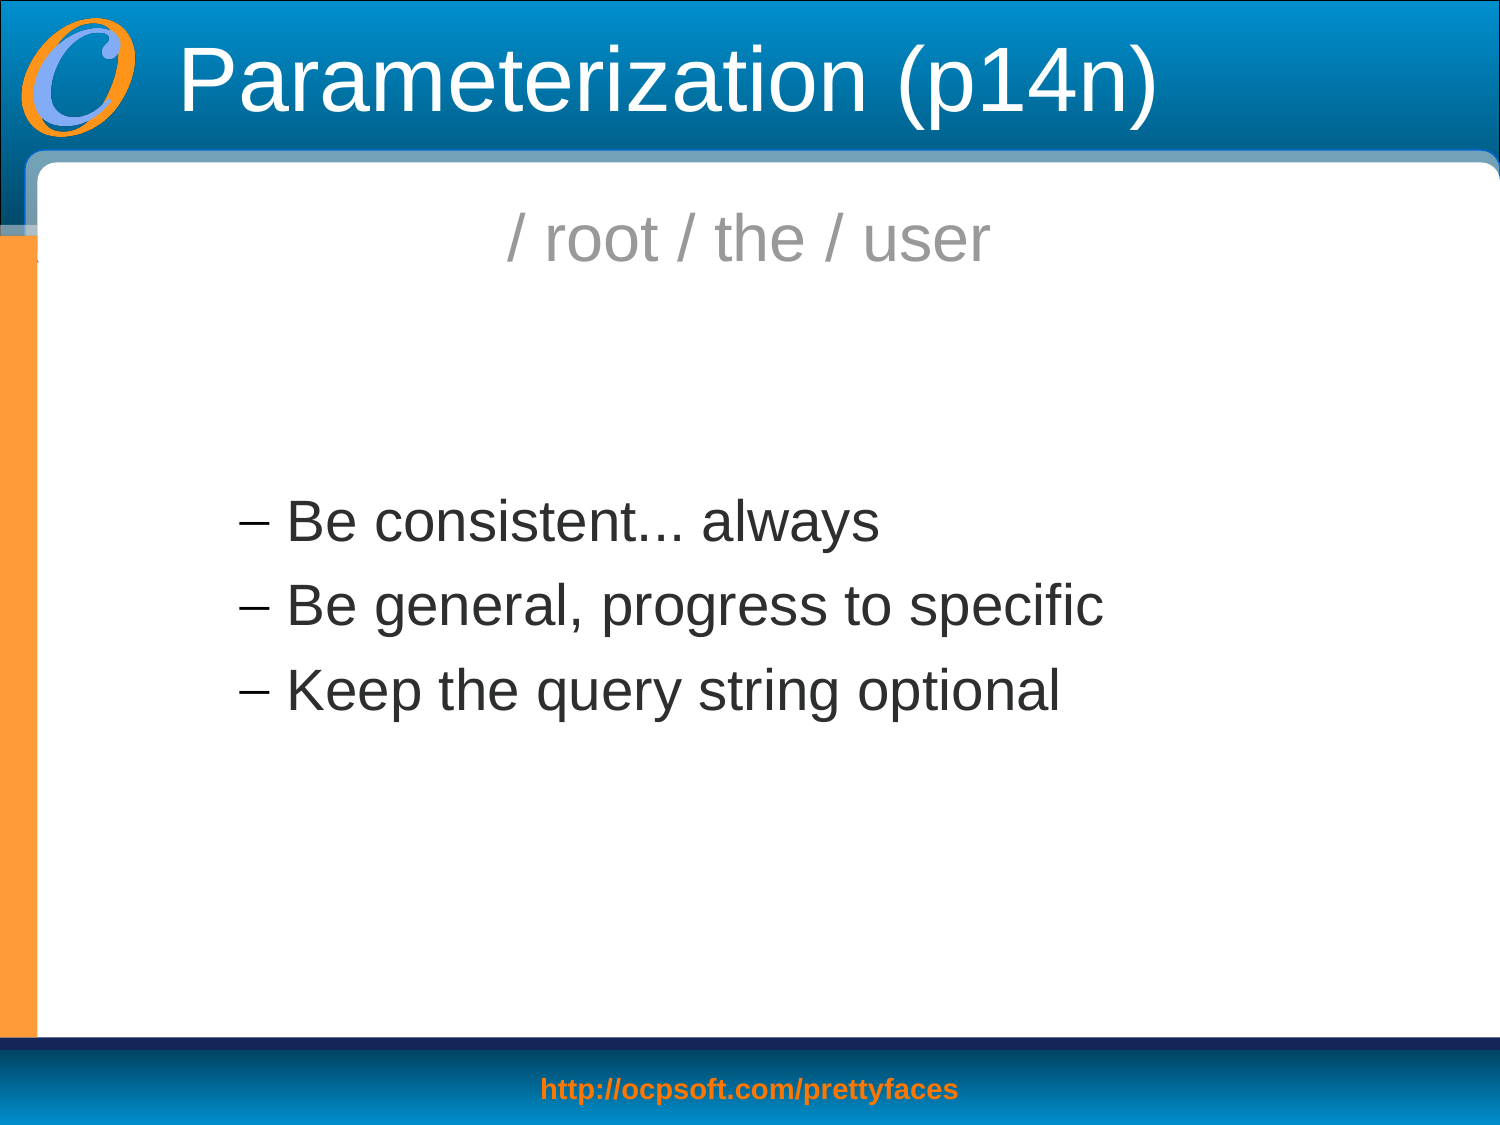

# Parameterization (p14n)
/ root / the / user
Be consistent... always
Be general, progress to specific
Keep the query string optional